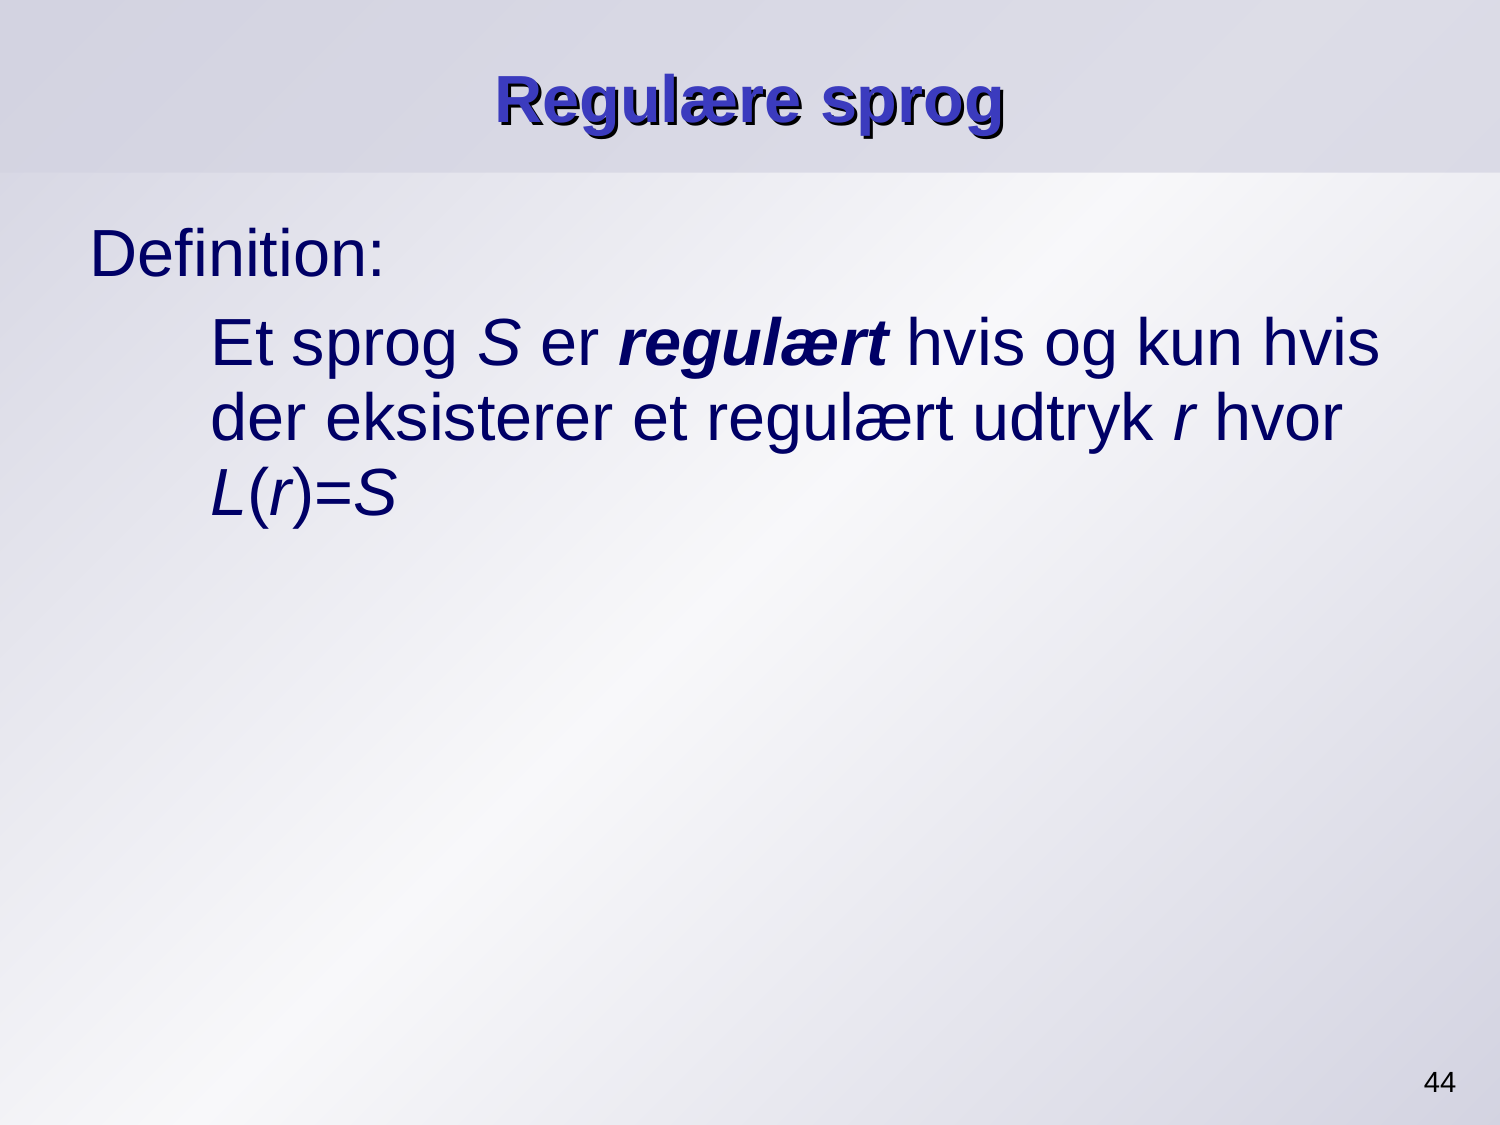

# Regulære sprog
Definition:
	Et sprog S er regulært hvis og kun hvis
der eksisterer et regulært udtryk r hvor L(r)=S
44